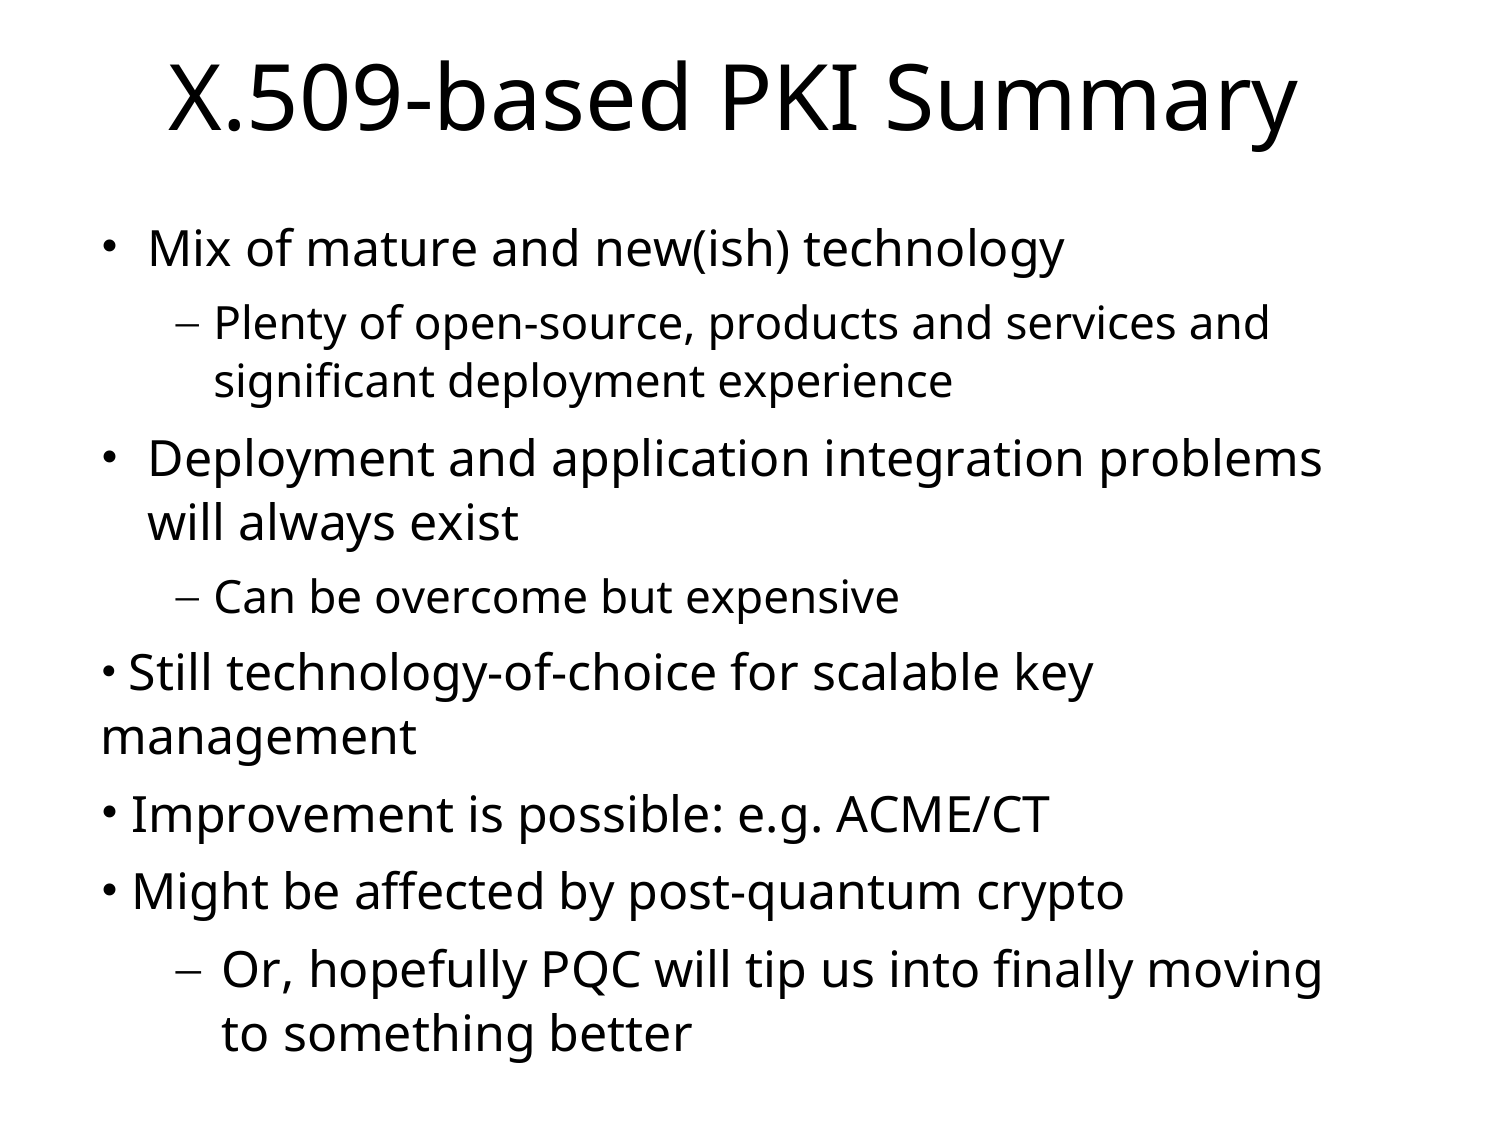

X.509-based PKI Summary
Mix of mature and new(ish) technology
Plenty of open-source, products and services and significant deployment experience
Deployment and application integration problems will always exist
Can be overcome but expensive
 Still technology-of-choice for scalable key management
 Improvement is possible: e.g. ACME/CT
 Might be affected by post-quantum crypto
Or, hopefully PQC will tip us into finally moving to something better